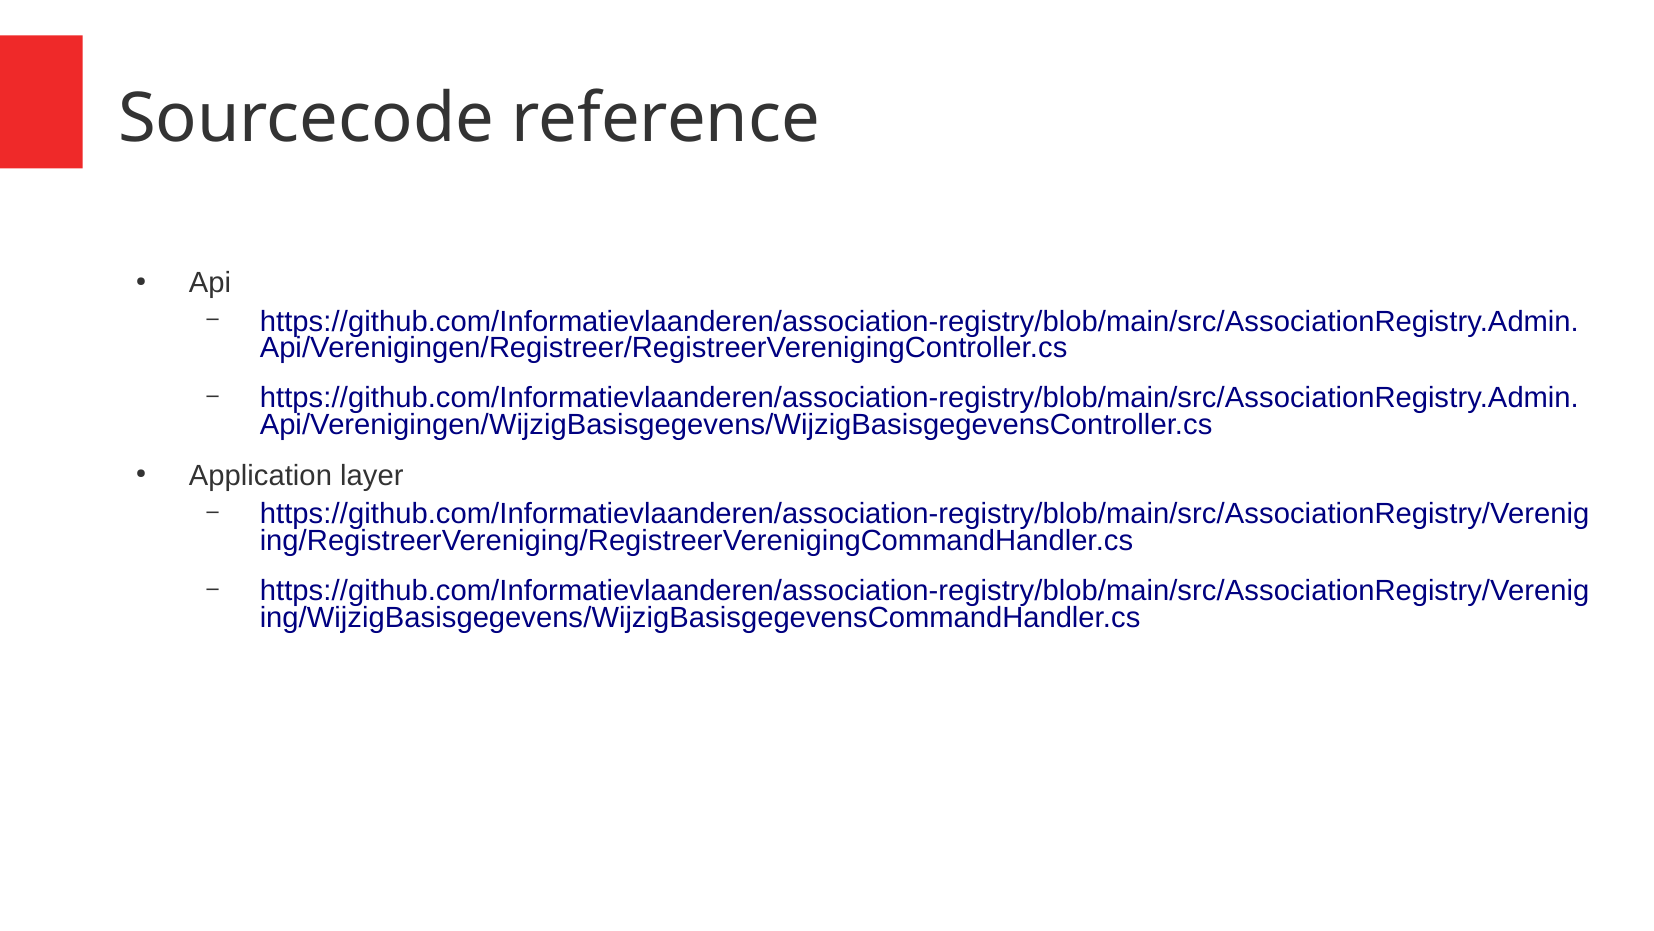

# Sourcecode reference
Api
https://github.com/Informatievlaanderen/association-registry/blob/main/src/AssociationRegistry.Admin.Api/Verenigingen/Registreer/RegistreerVerenigingController.cs
https://github.com/Informatievlaanderen/association-registry/blob/main/src/AssociationRegistry.Admin.Api/Verenigingen/WijzigBasisgegevens/WijzigBasisgegevensController.cs
Application layer
https://github.com/Informatievlaanderen/association-registry/blob/main/src/AssociationRegistry/Vereniging/RegistreerVereniging/RegistreerVerenigingCommandHandler.cs
https://github.com/Informatievlaanderen/association-registry/blob/main/src/AssociationRegistry/Vereniging/WijzigBasisgegevens/WijzigBasisgegevensCommandHandler.cs